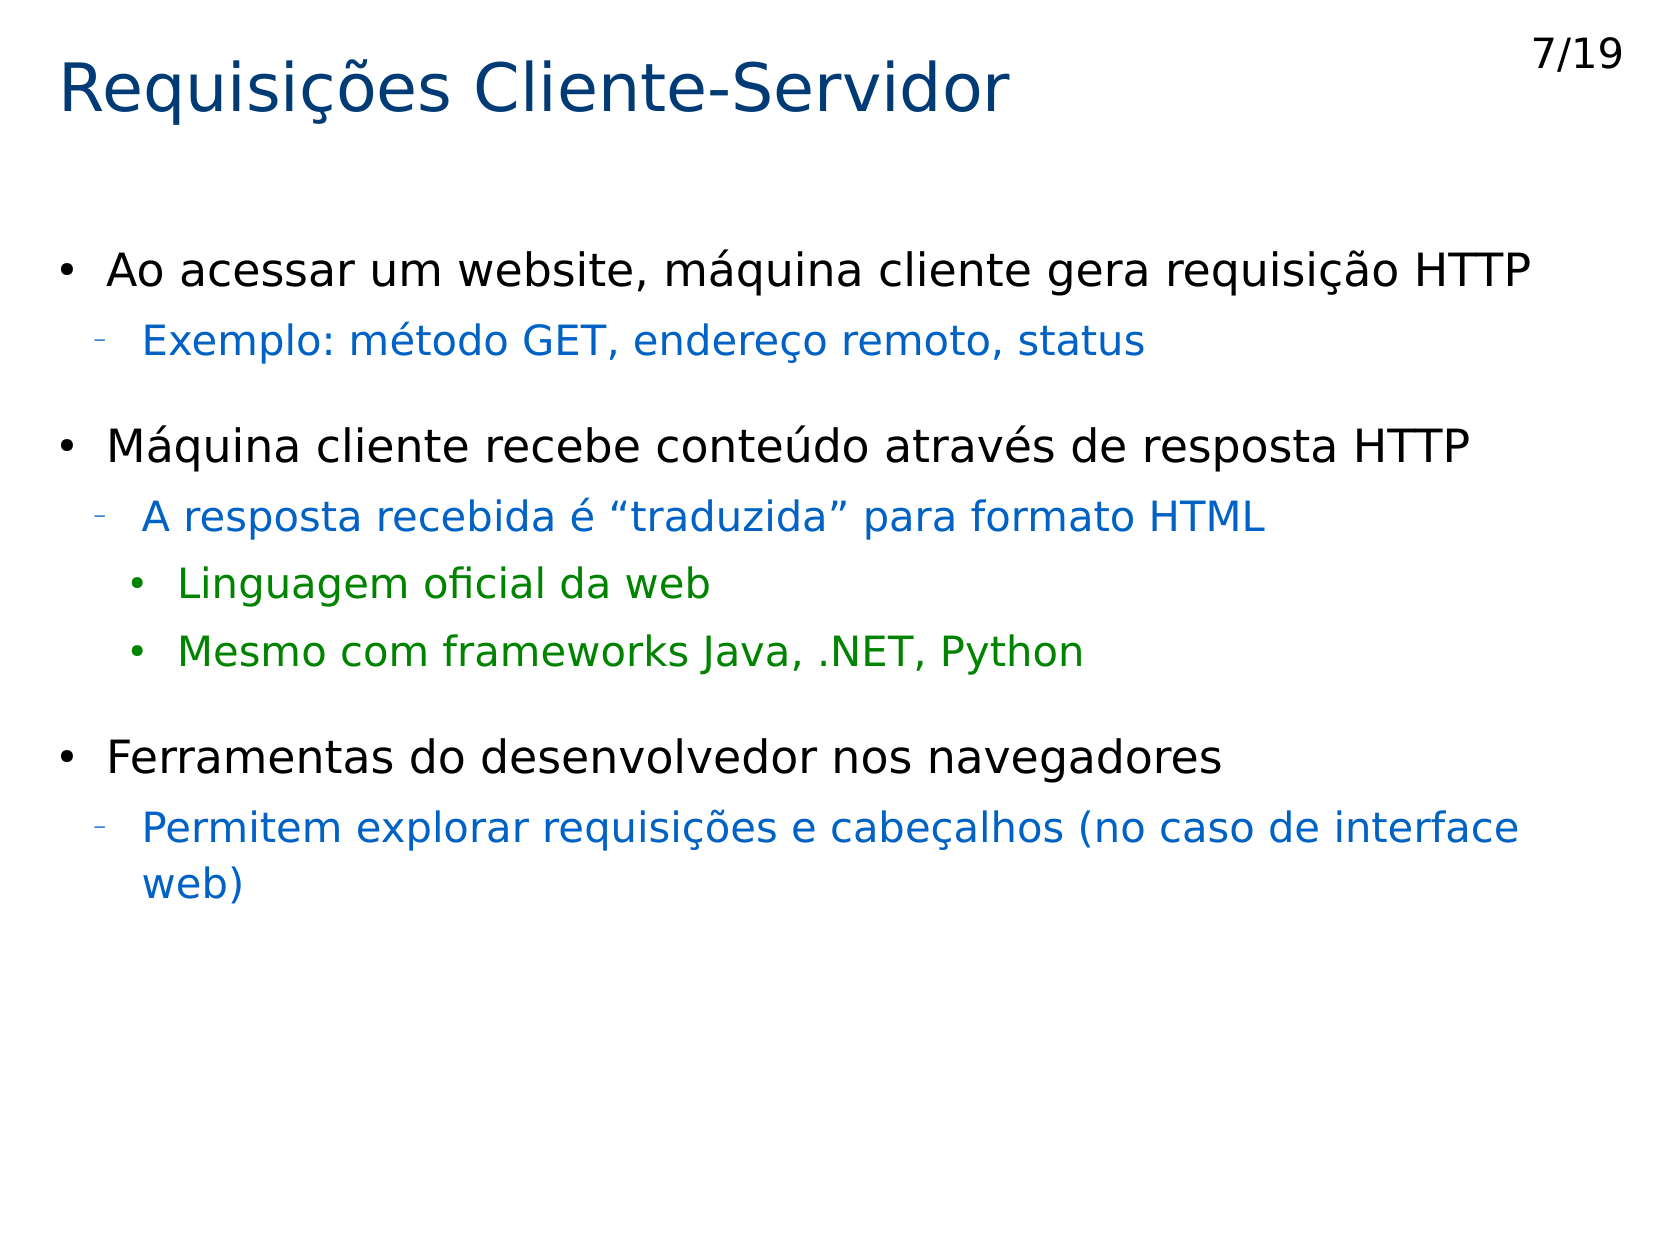

# Requisições Cliente-Servidor
7
Ao acessar um website, máquina cliente gera requisição HTTP
Exemplo: método GET, endereço remoto, status
Máquina cliente recebe conteúdo através de resposta HTTP
A resposta recebida é “traduzida” para formato HTML
Linguagem oficial da web
Mesmo com frameworks Java, .NET, Python
Ferramentas do desenvolvedor nos navegadores
Permitem explorar requisições e cabeçalhos (no caso de interface web)